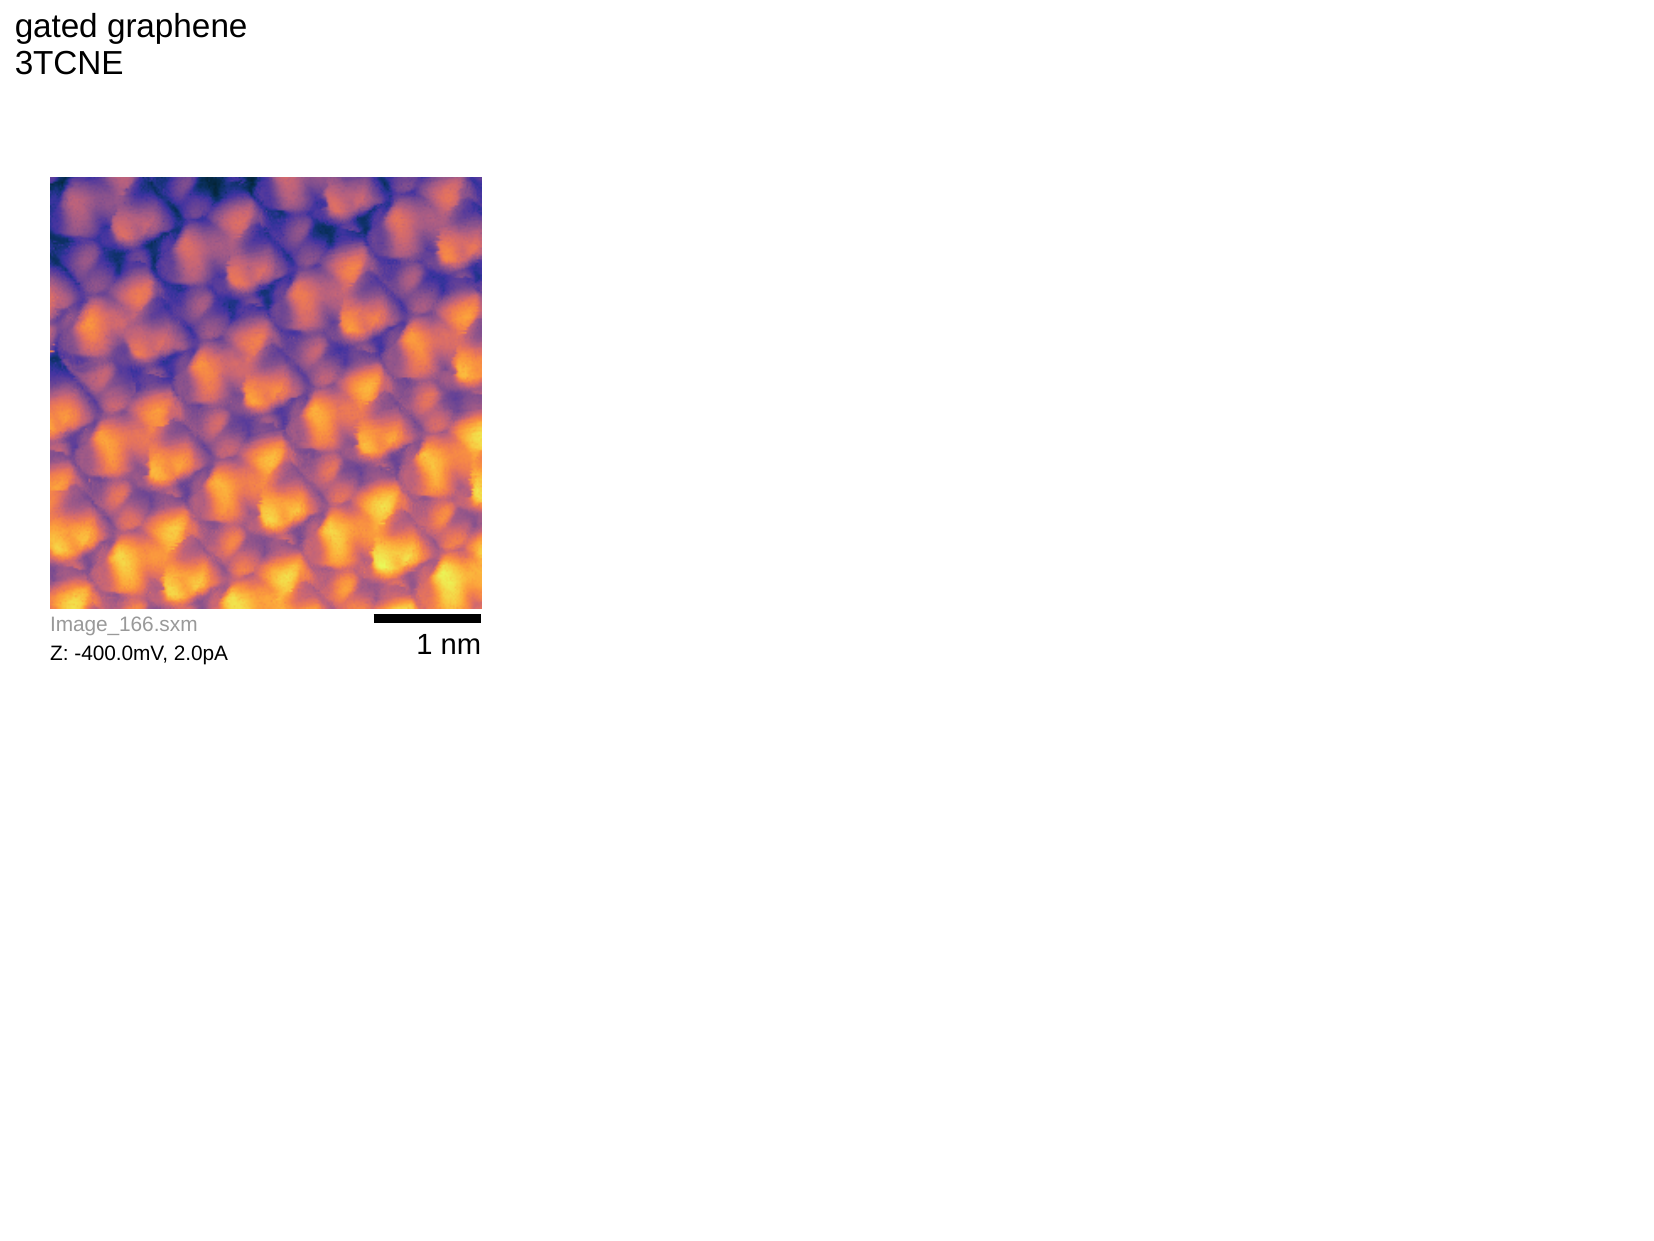

gated graphene
3TCNE
Image_166.sxm
Z: -400.0mV, 2.0pA
1 nm